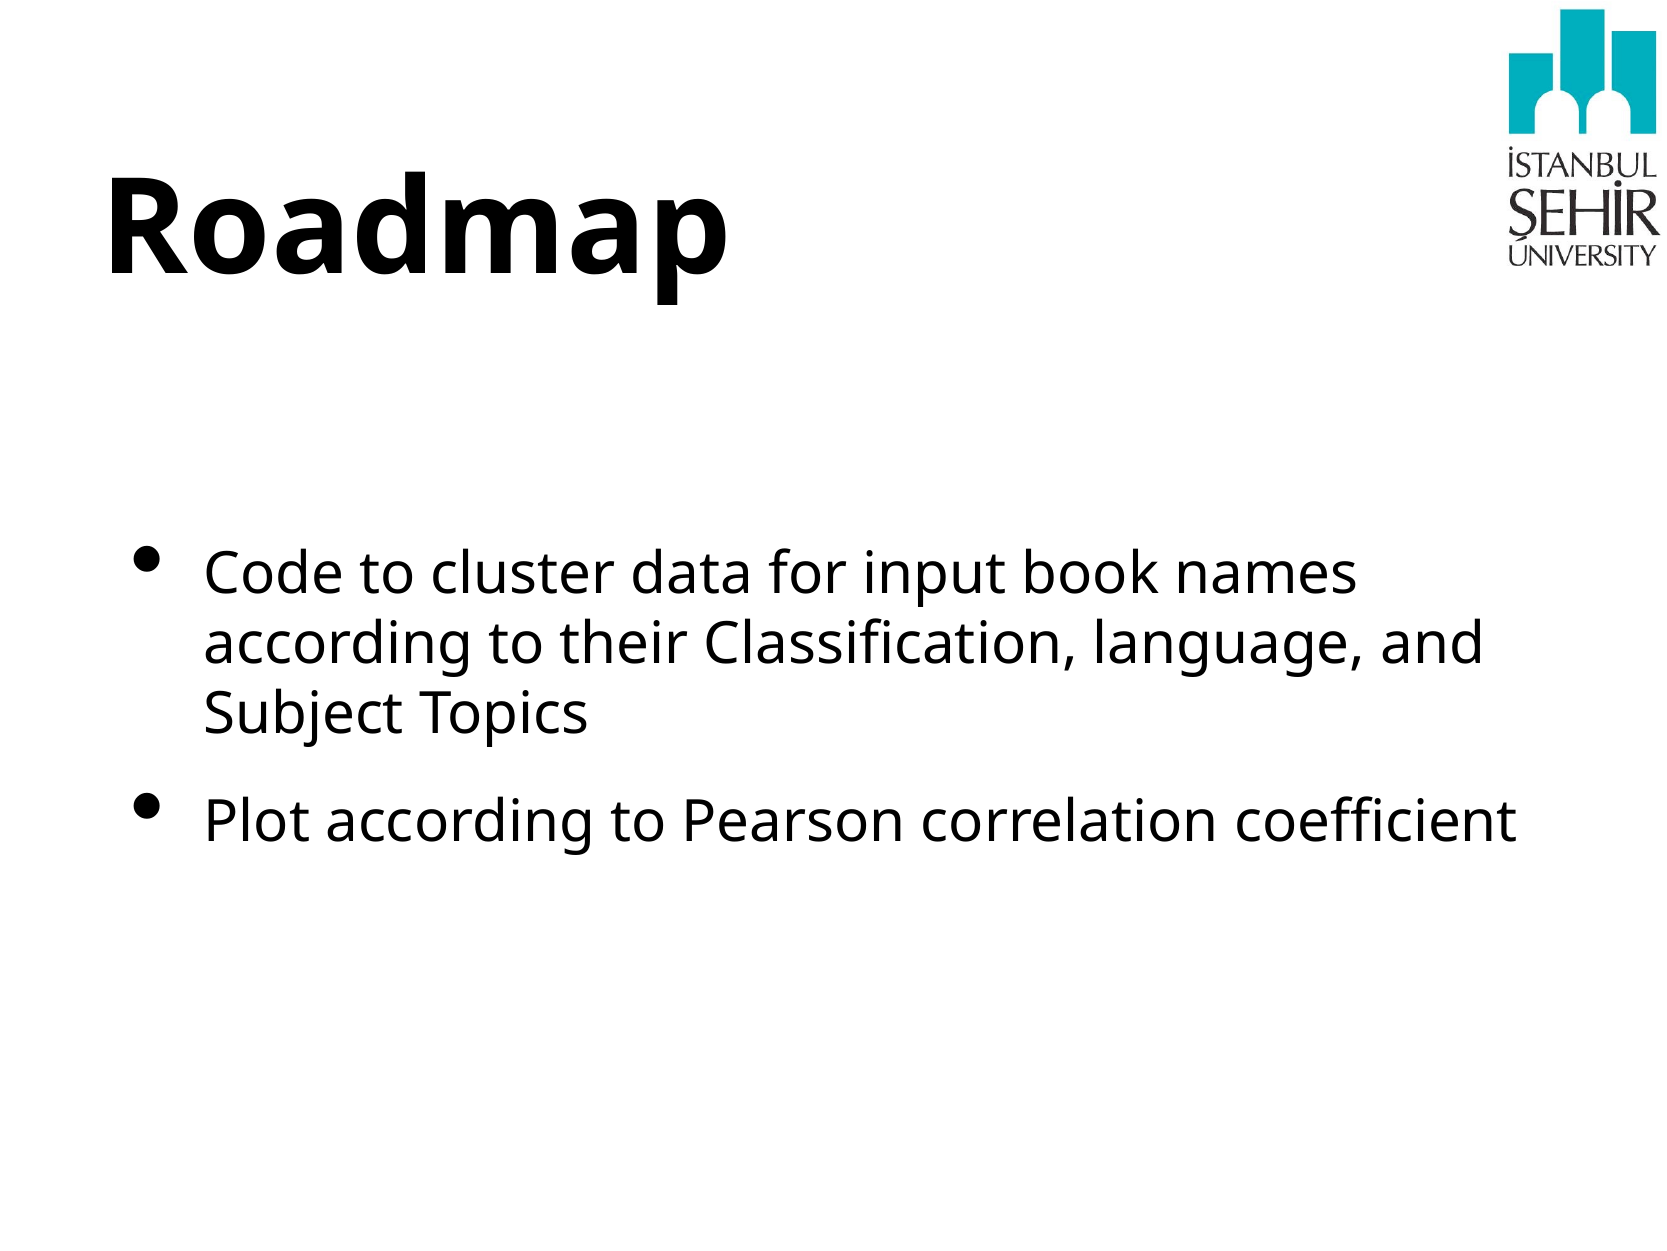

# Roadmap
Code to cluster data for input book names according to their Classification, language, and Subject Topics
Plot according to Pearson correlation coefficient